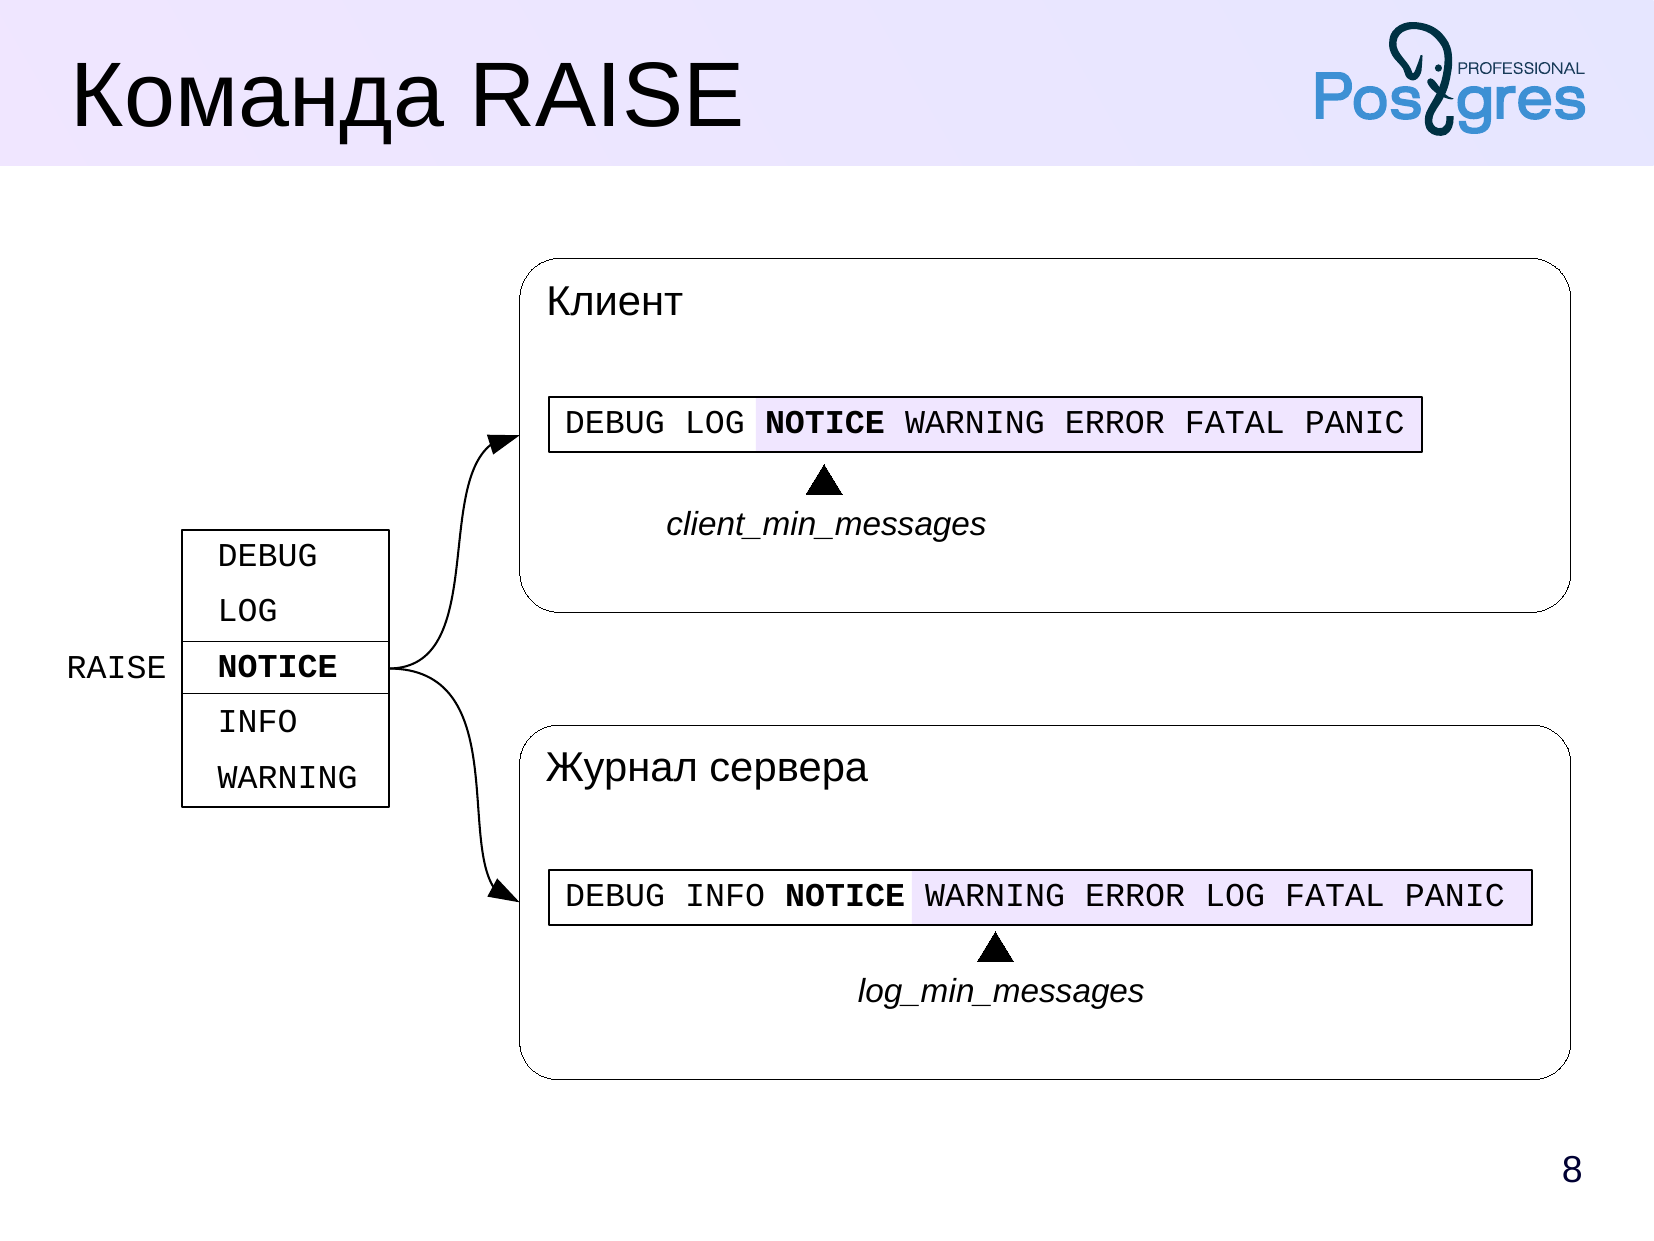

# Команда RAISE
Клиент
DEBUG LOG NOTICE WARNING ERROR FATAL PANIC
client_min_messages
 DEBUG
 LOG
 NOTICE
 INFO
 WARNING
RAISE
Журнал сервера
DEBUG INFO NOTICE WARNING ERROR LOG FATAL PANIC
 log_min_messages